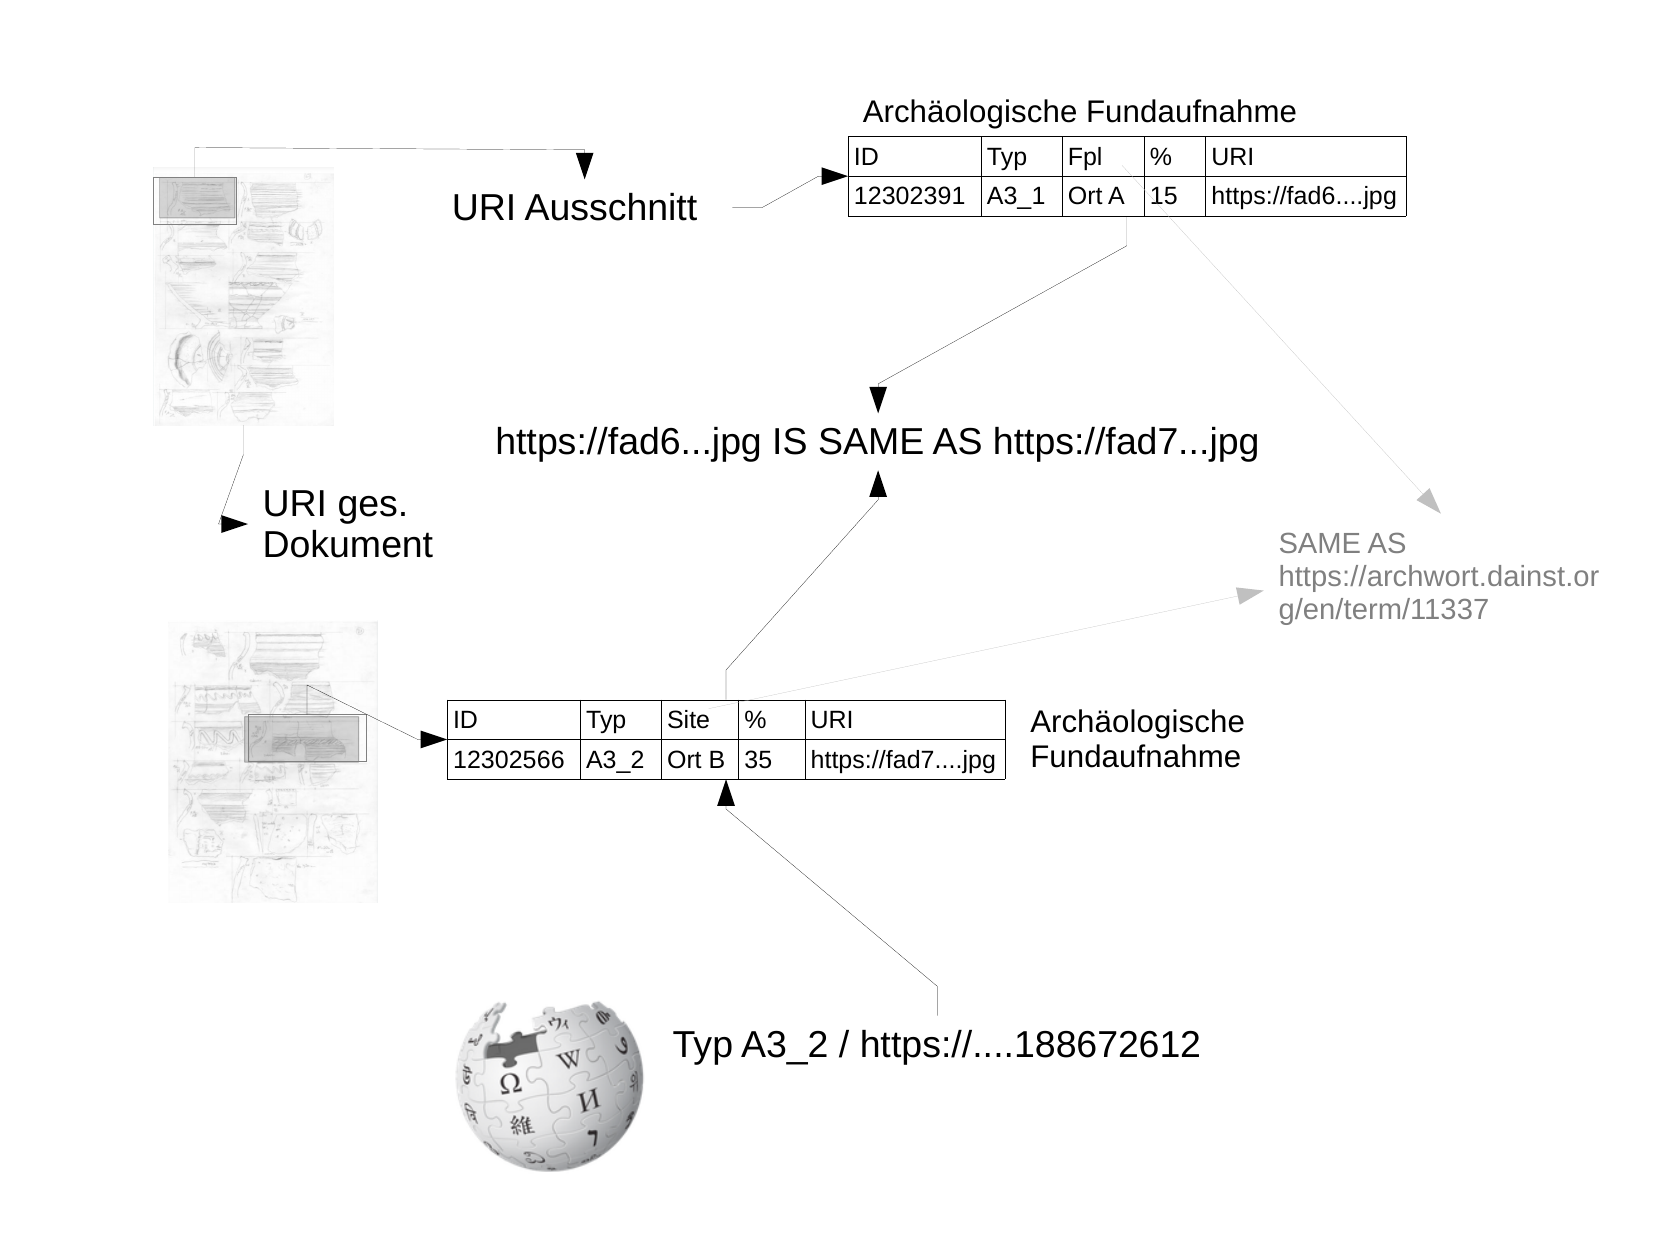

Archäologische Fundaufnahme
| ID | Typ | Fpl | % | URI |
| --- | --- | --- | --- | --- |
| 12302391 | A3\_1 | Ort A | 15 | https://fad6....jpg |
URI Ausschnitt
https://fad6...jpg IS SAME AS https://fad7...jpg
URI ges. Dokument
SAME AS https://archwort.dainst.org/en/term/11337
Archäologische Fundaufnahme
| ID | Typ | Site | % | URI |
| --- | --- | --- | --- | --- |
| 12302566 | A3\_2 | Ort B | 35 | https://fad7....jpg |
Typ A3_2 / https://....188672612